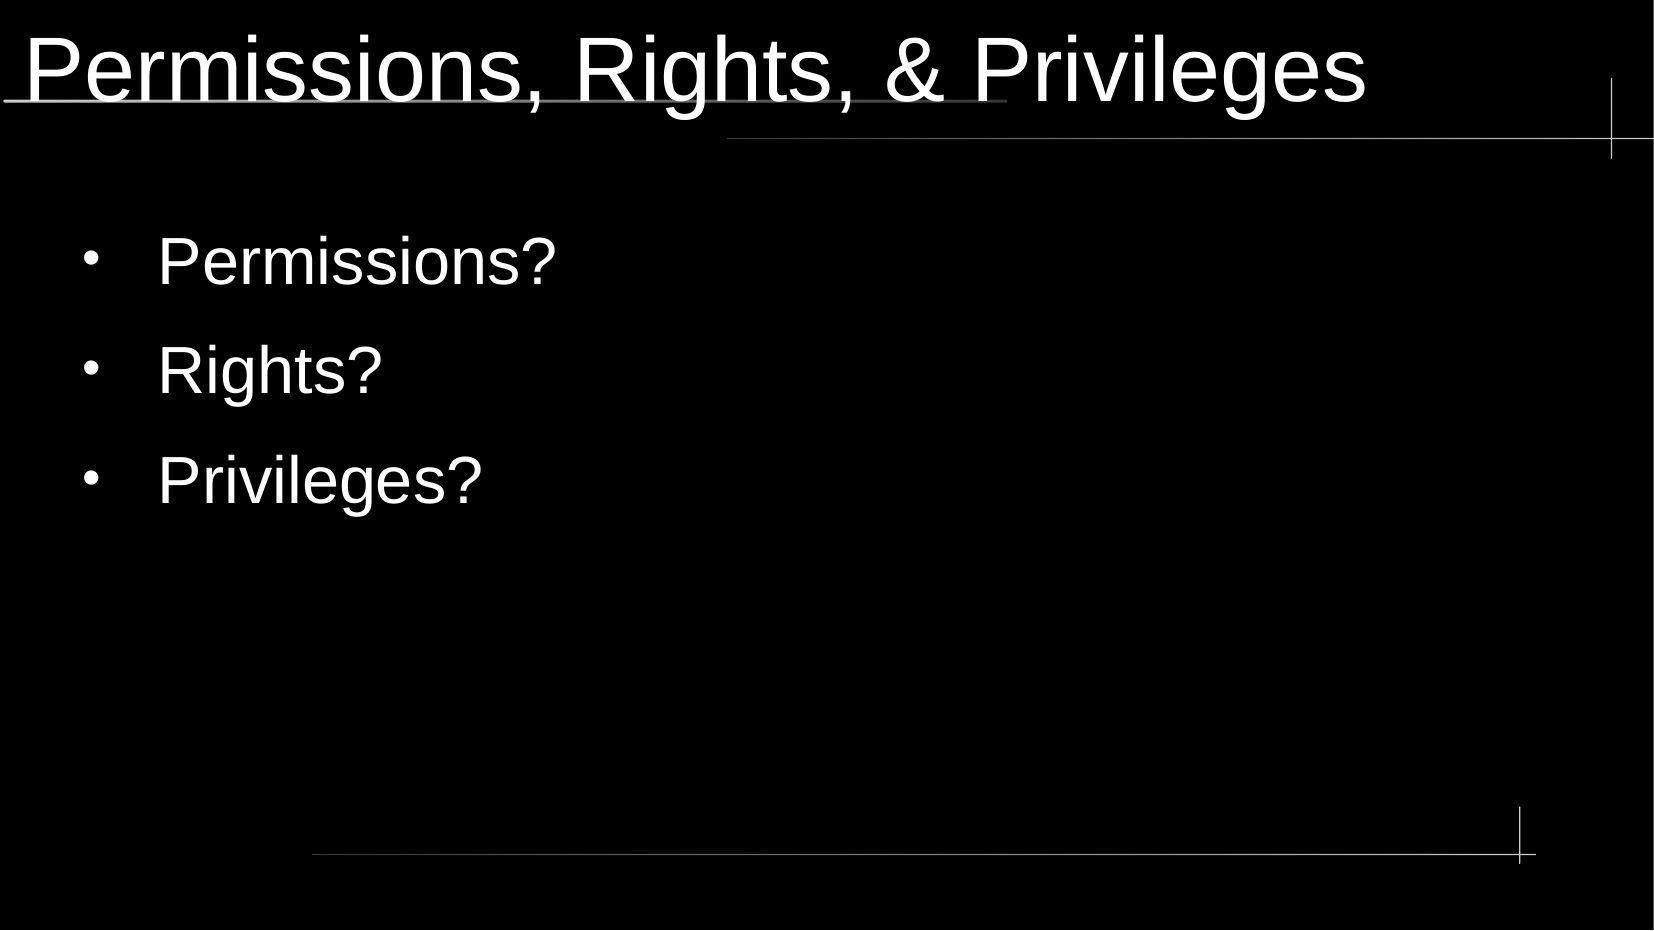

# Permissions, Rights, & Privileges
Permissions?
Rights?
Privileges?